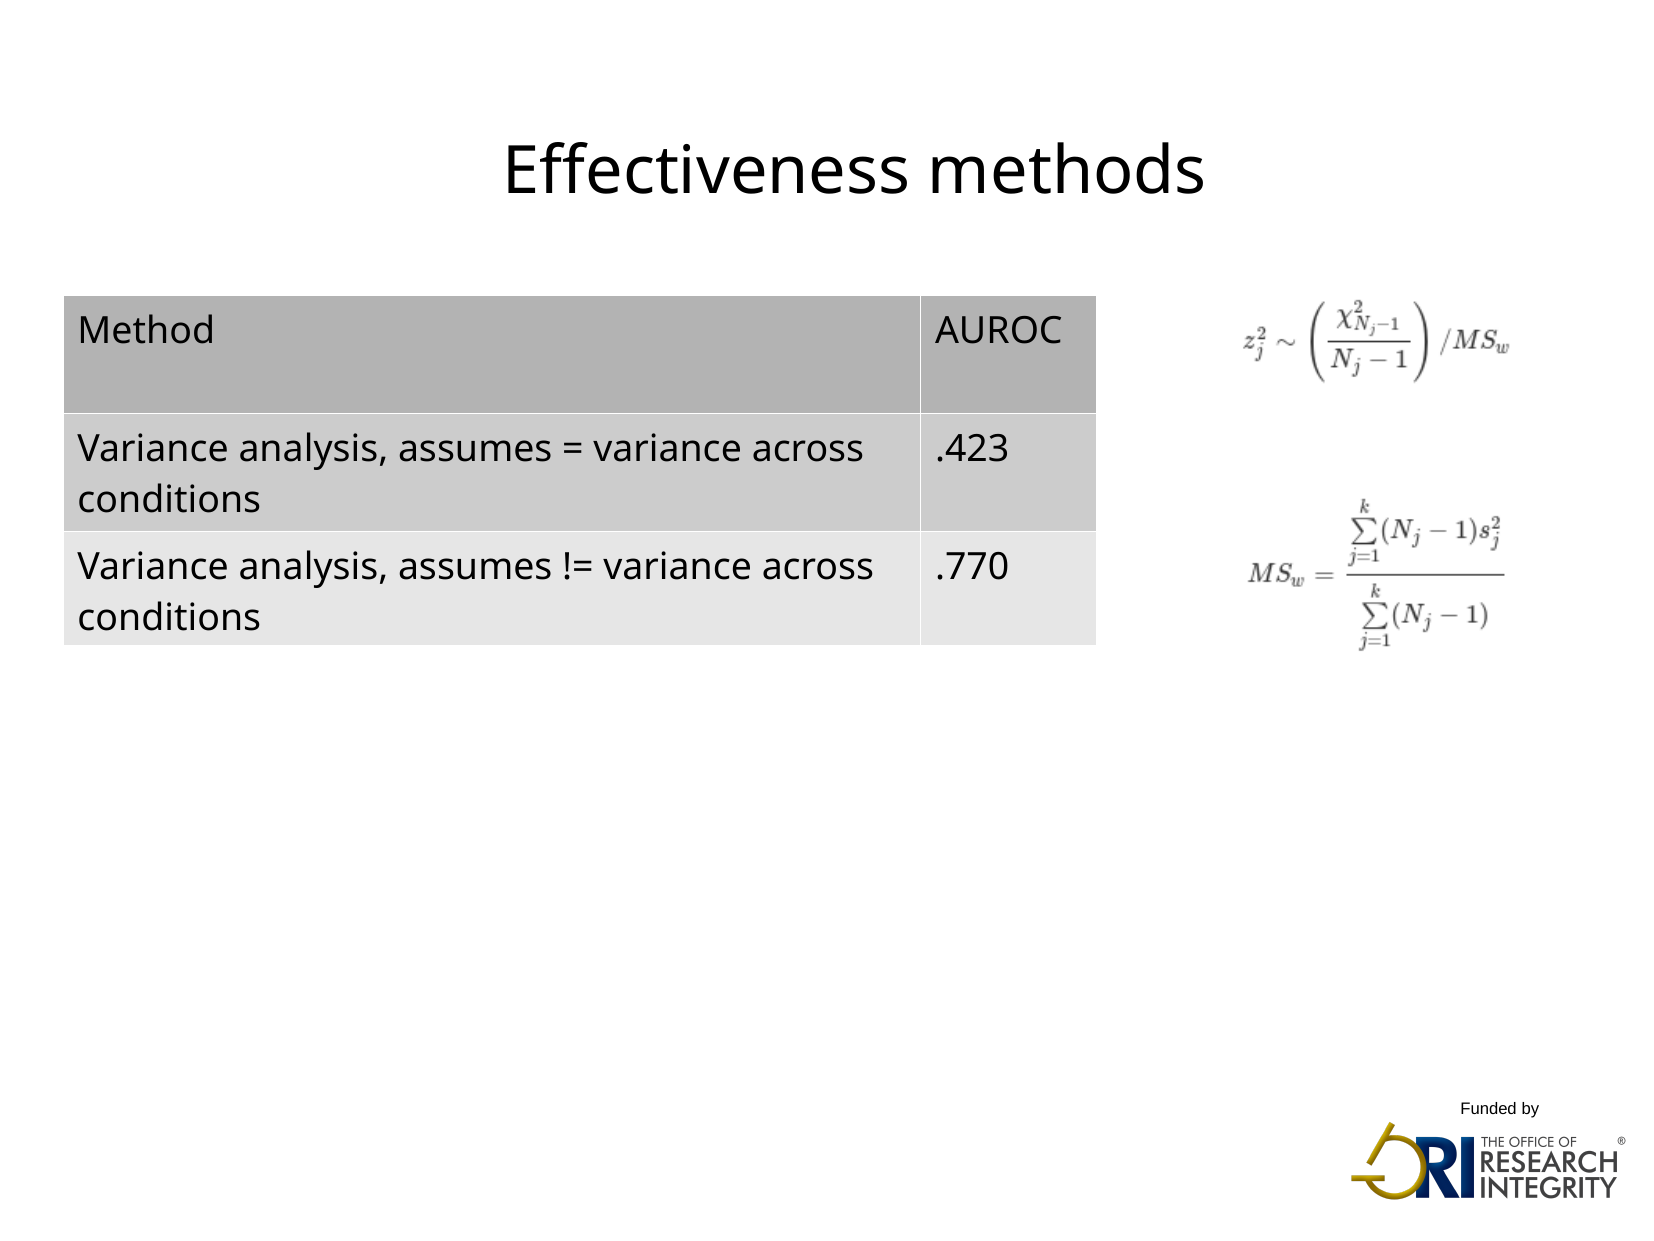

Effectiveness methods
| Method | AUROC |
| --- | --- |
| Variance analysis, assumes = variance across conditions | .423 |
| Variance analysis, assumes != variance across conditions | .770 |
| Nonsignificant p-values gender effect | .521 |
| Nonsignificant p-values interaction effect | .535 |
| Effect size (1- correlation) | .744 |
Funded by